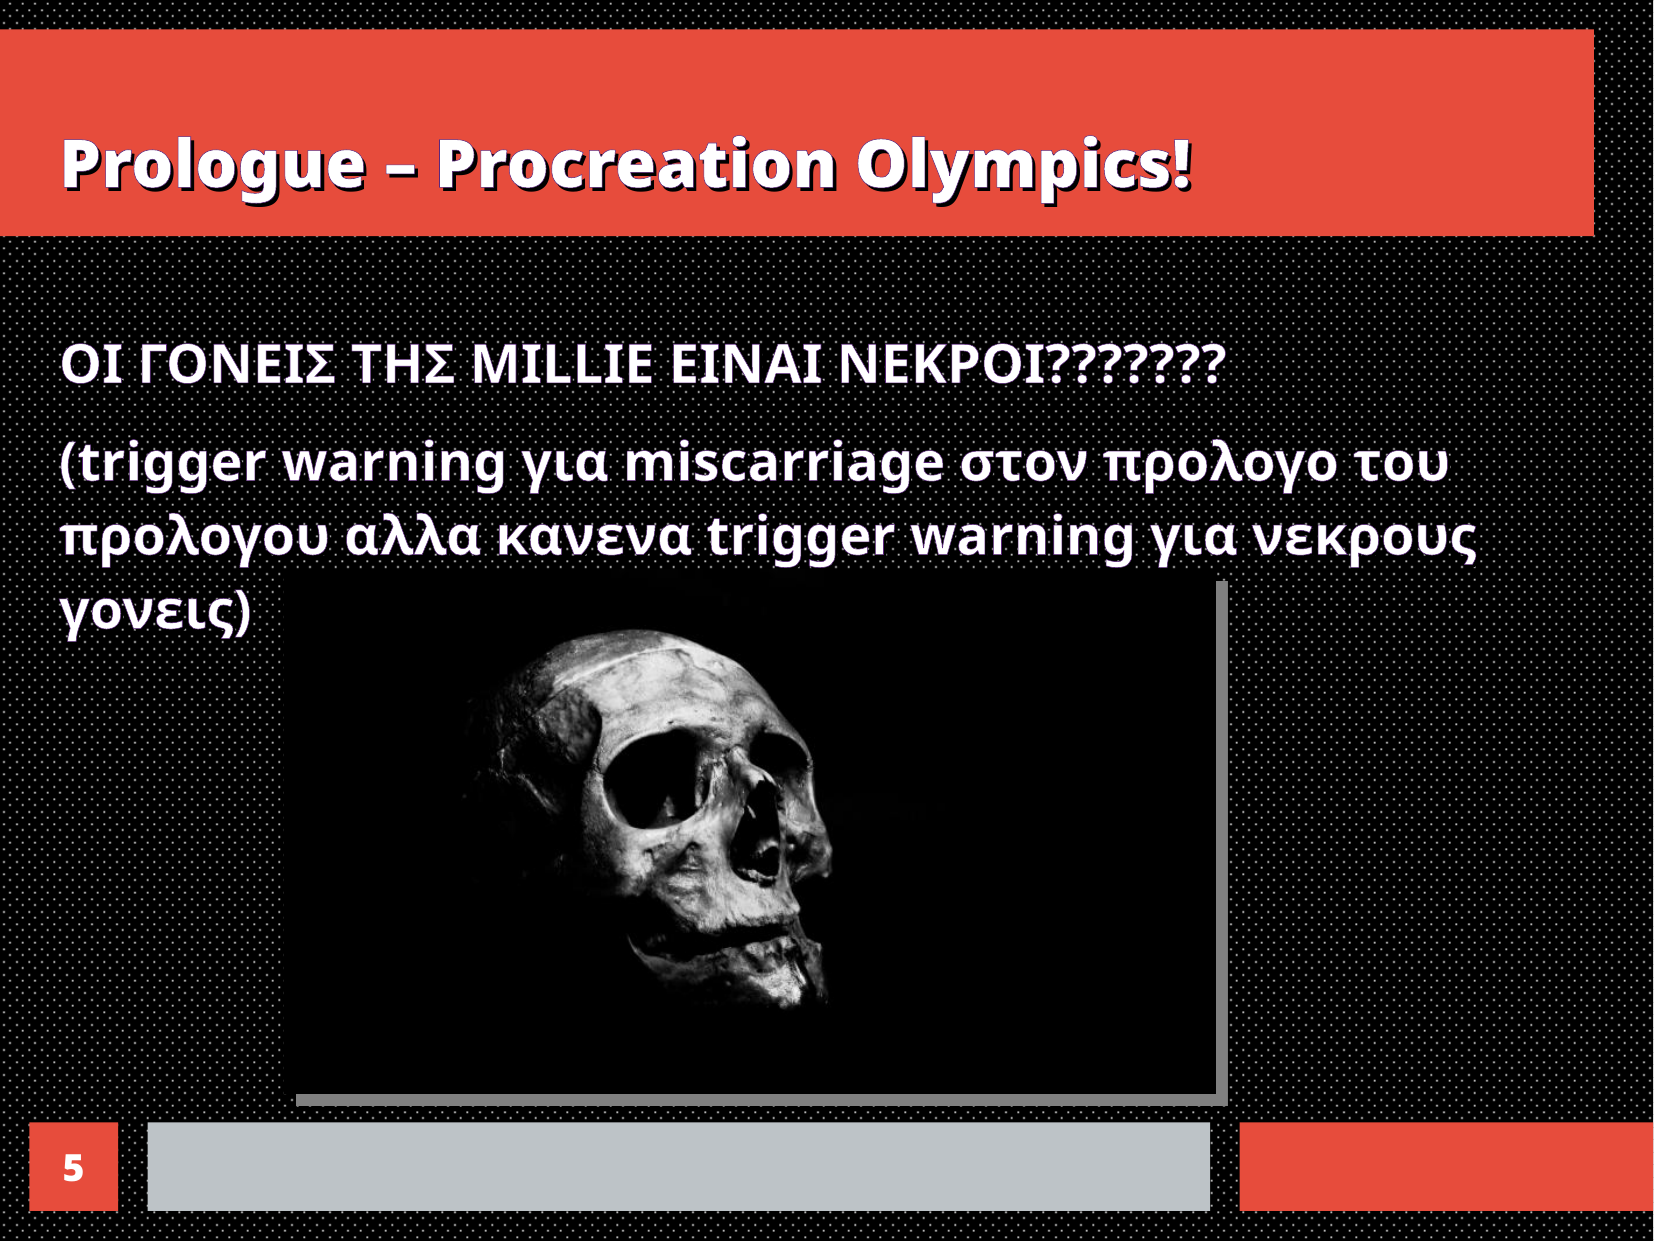

# Prologue – Procreation Olympics!
ΟΙ ΓΟΝΕΙΣ ΤΗΣ MILLIE ΕΙΝΑΙ ΝΕΚΡΟΙ???????
(trigger warning για miscarriage στον προλογο του προλογου αλλα κανενα trigger warning για νεκρους γονεις)
5